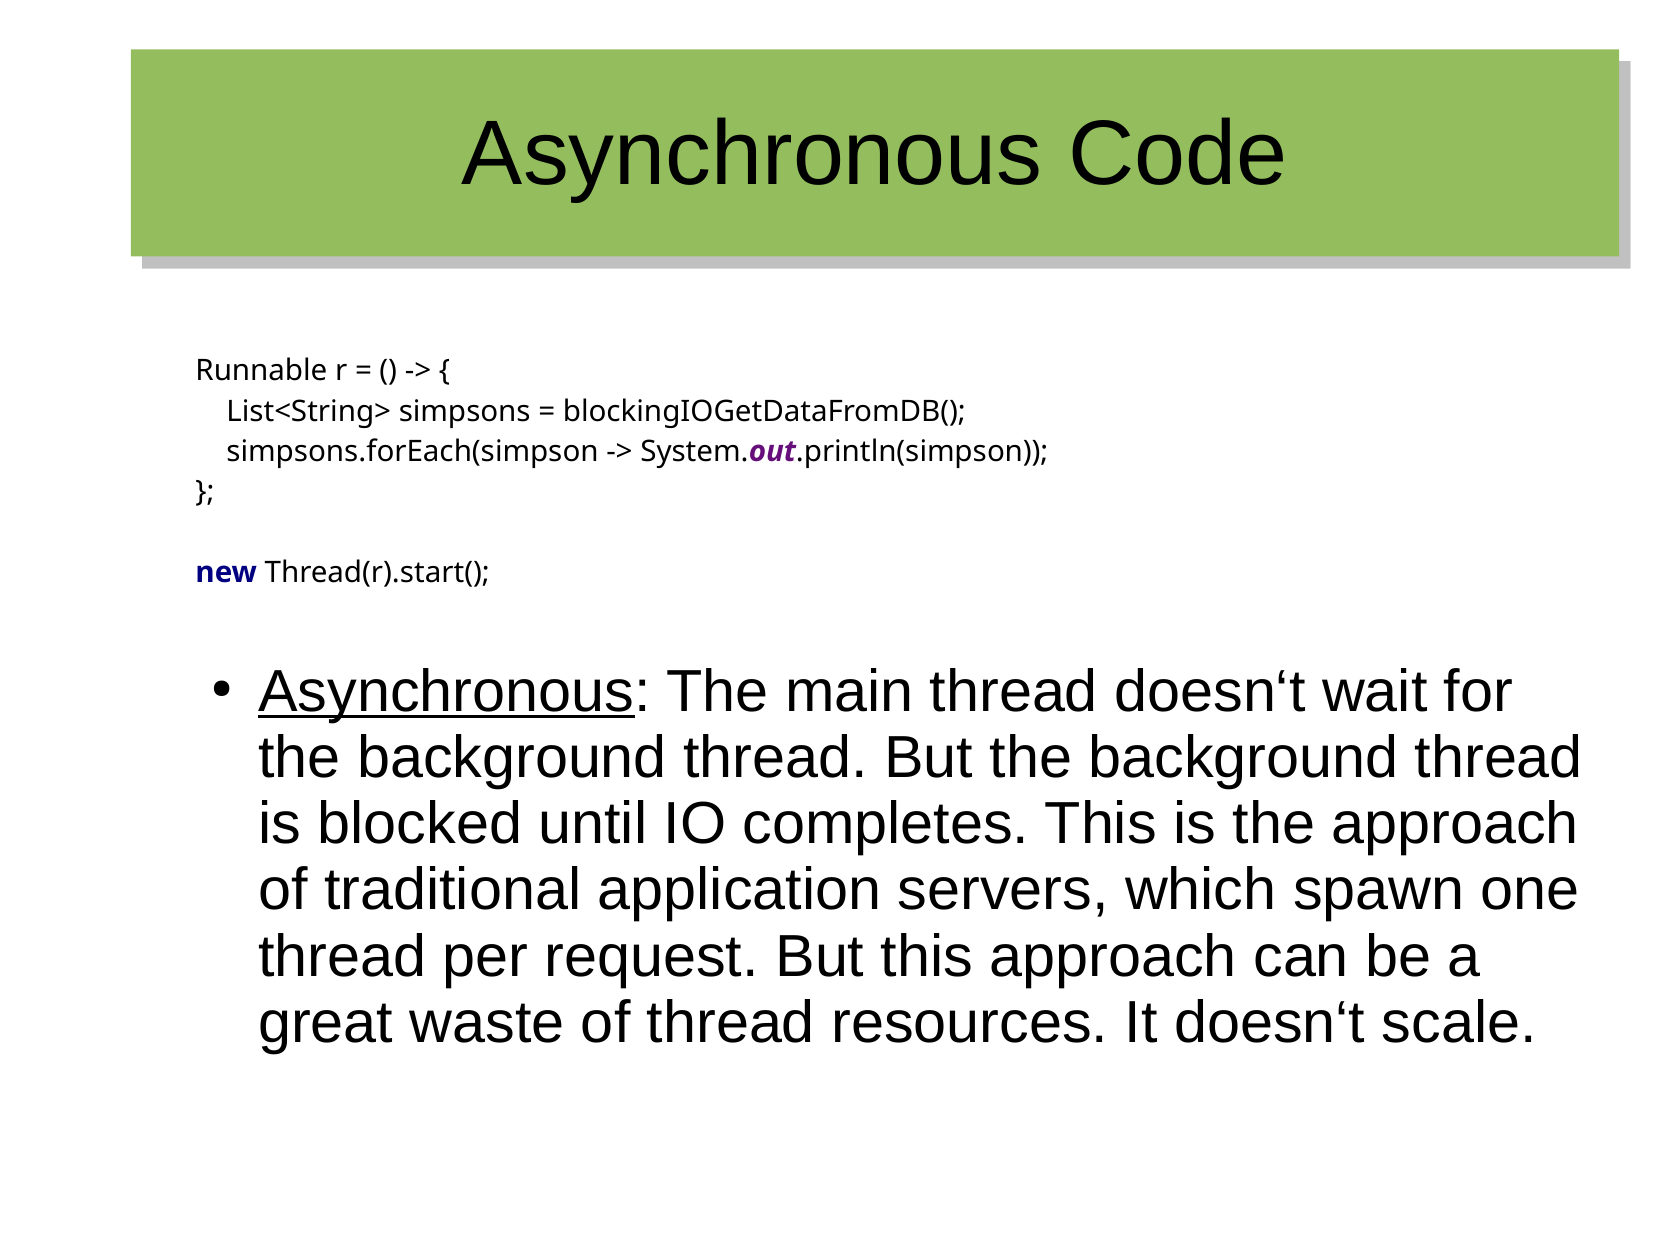

# Asynchronous Code
Runnable r = () -> {
 List<String> simpsons = blockingIOGetDataFromDB();
 simpsons.forEach(simpson -> System.out.println(simpson));
};
new Thread(r).start();
Asynchronous: The main thread doesn‘t wait for the background thread. But the background thread is blocked until IO completes. This is the approach of traditional application servers, which spawn one thread per request. But this approach can be a great waste of thread resources. It doesn‘t scale.